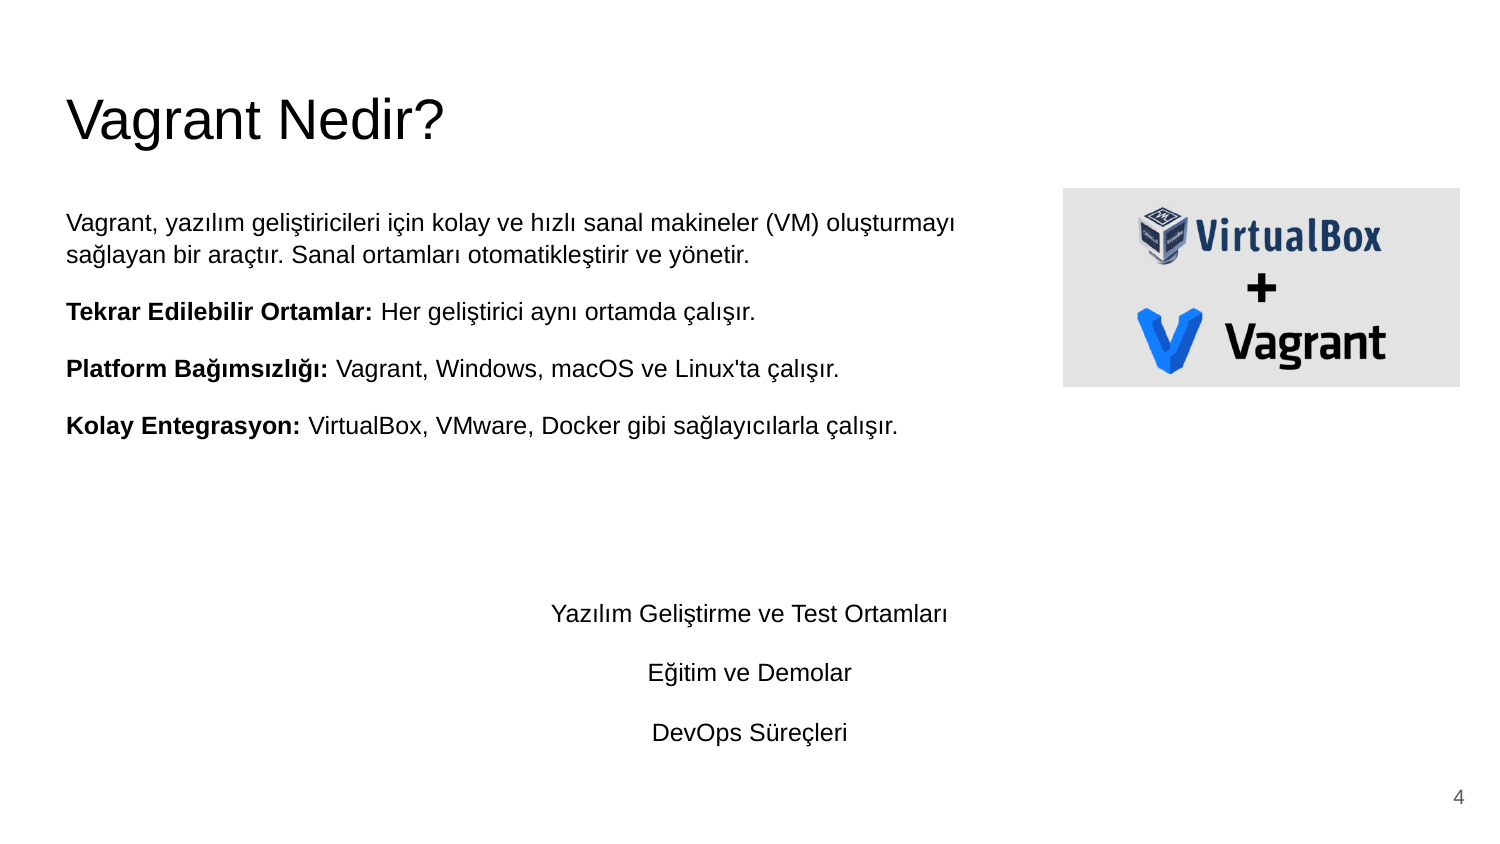

# Vagrant Nedir?
Vagrant, yazılım geliştiricileri için kolay ve hızlı sanal makineler (VM) oluşturmayı sağlayan bir araçtır. Sanal ortamları otomatikleştirir ve yönetir.
Tekrar Edilebilir Ortamlar: Her geliştirici aynı ortamda çalışır.
Platform Bağımsızlığı: Vagrant, Windows, macOS ve Linux'ta çalışır.
Kolay Entegrasyon: VirtualBox, VMware, Docker gibi sağlayıcılarla çalışır.
Yazılım Geliştirme ve Test Ortamları
Eğitim ve Demolar
DevOps Süreçleri